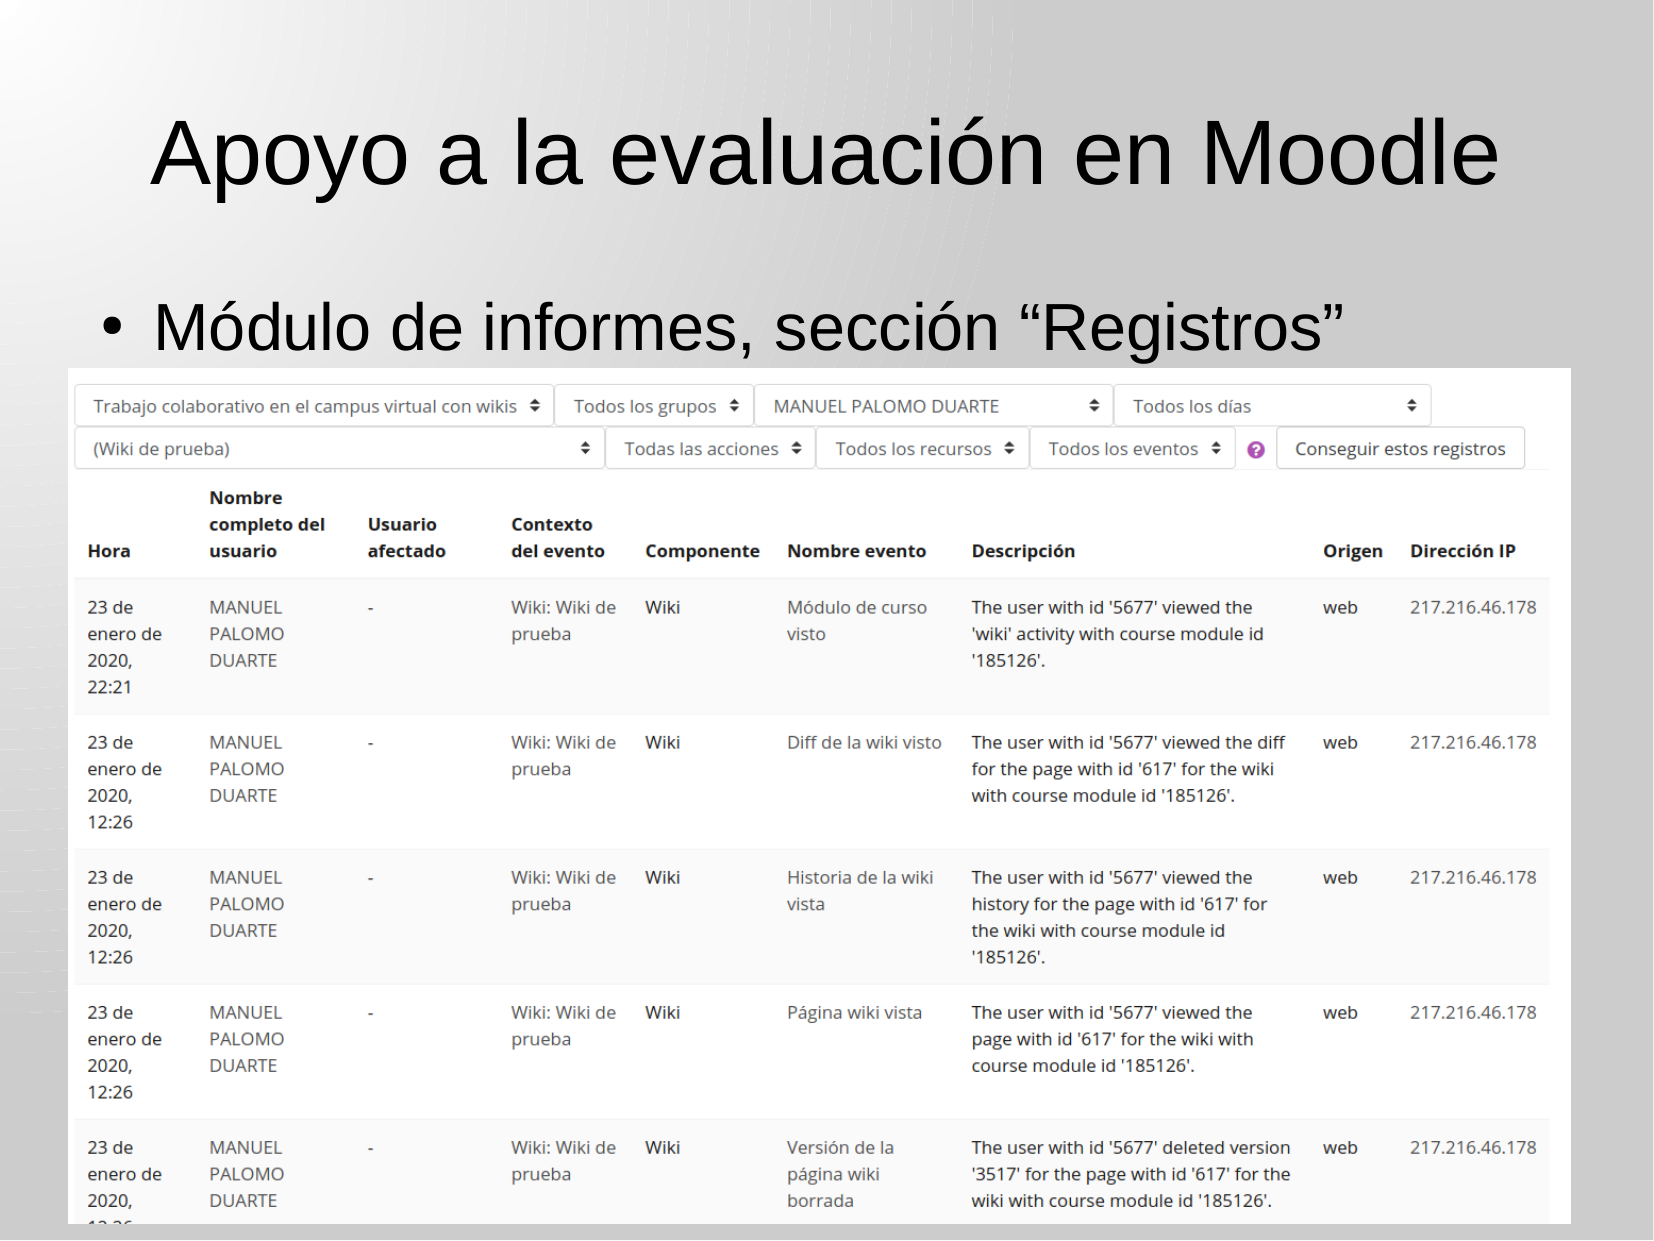

# Apoyo a la evaluación en Moodle
Módulo de informes, sección “Registros”